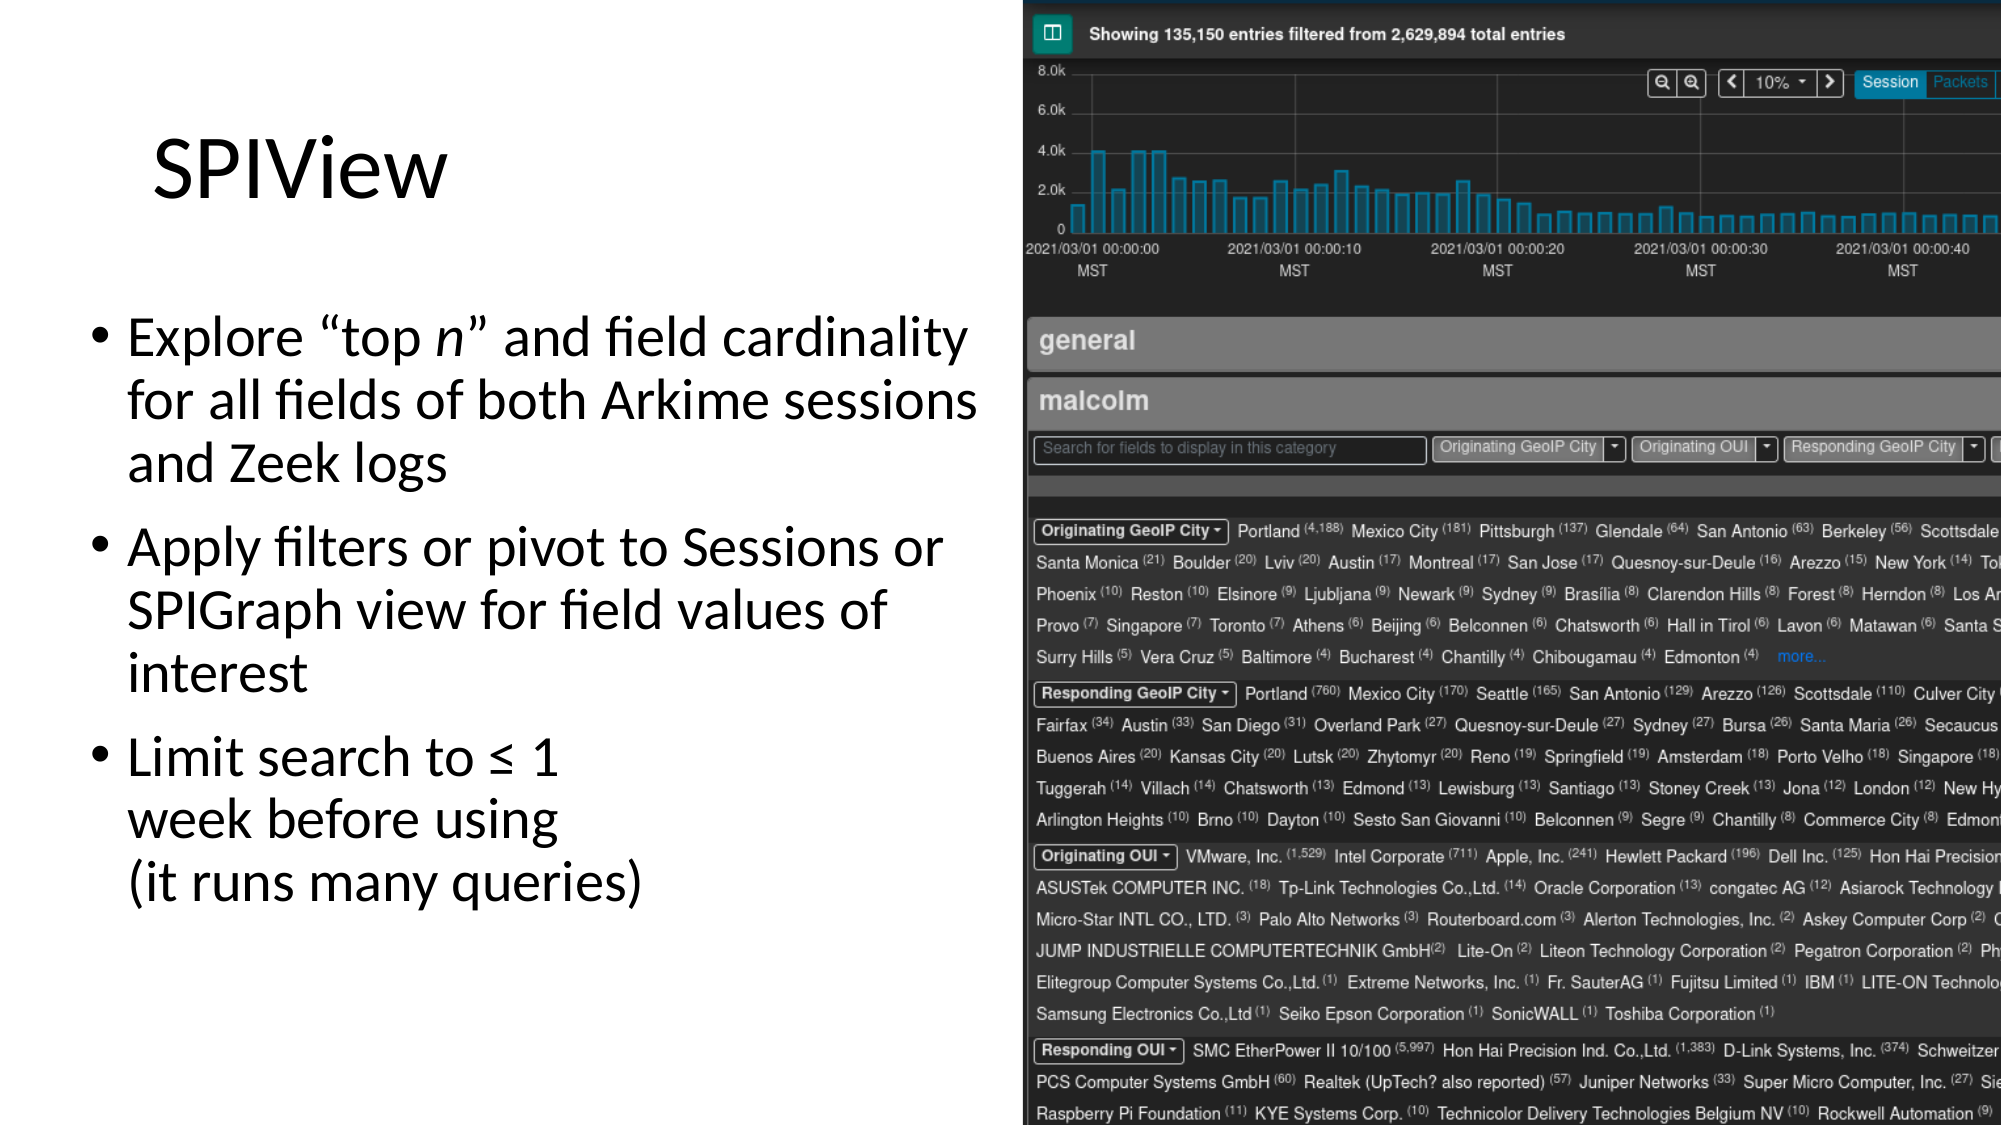

# SPIView
Explore “top n” and field cardinality for all fields of both Arkime sessions and Zeek logs
Apply filters or pivot to Sessions or SPIGraph view for field values of interest
Limit search to ≤ 1
week before using
(it runs many queries)